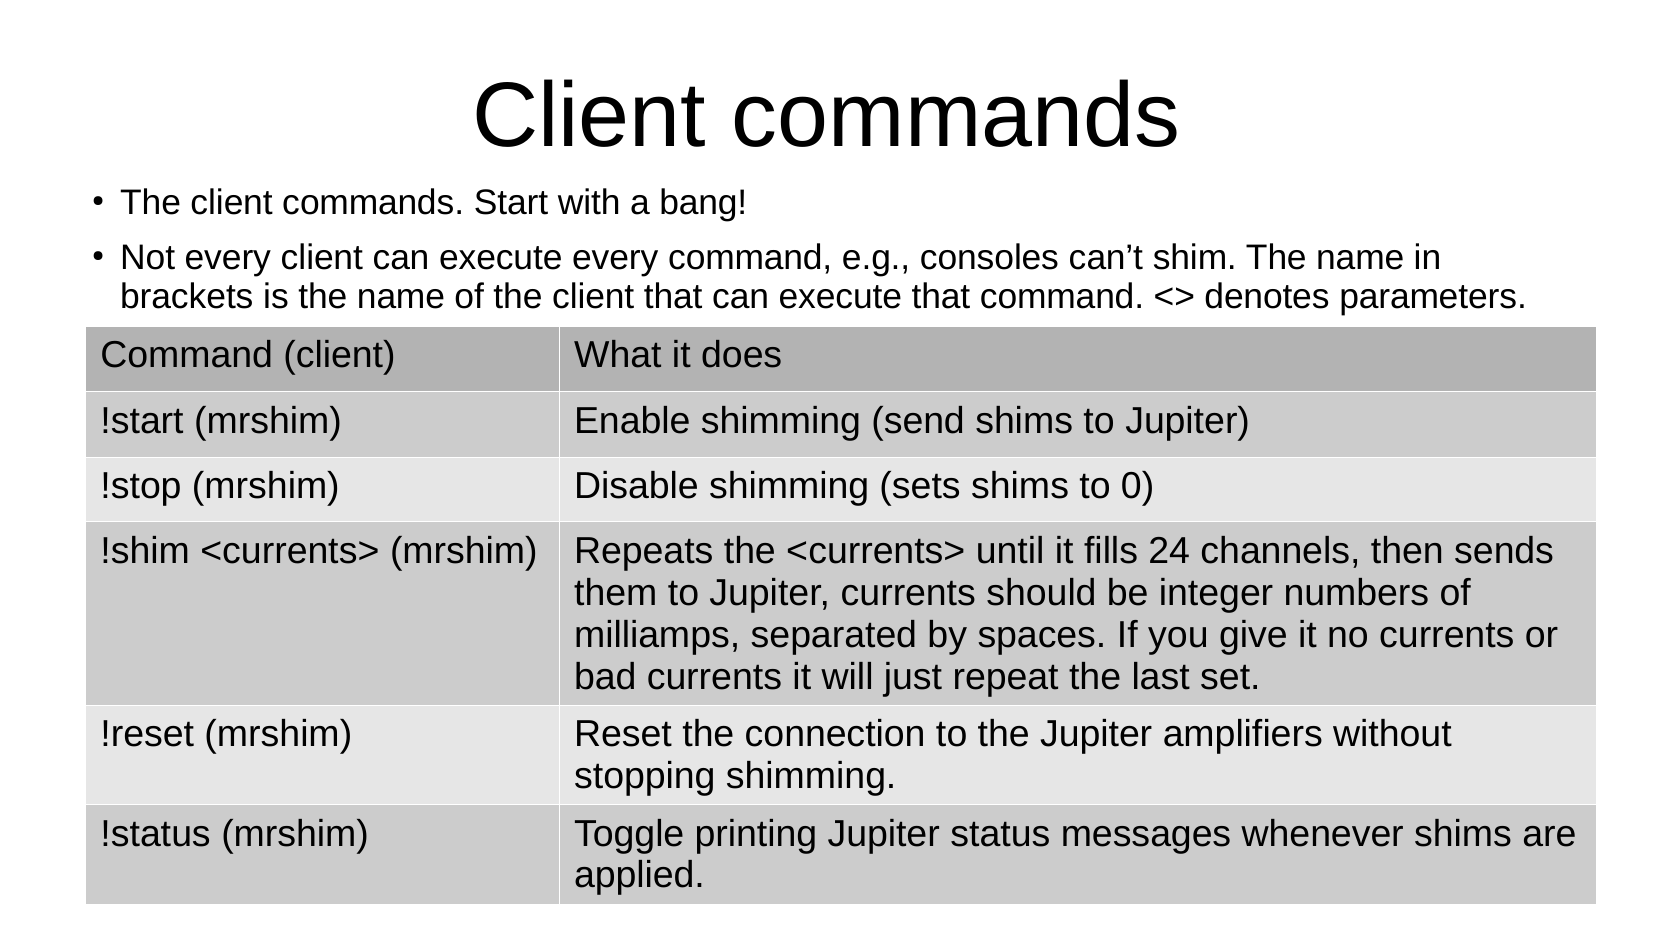

# Client commands
The client commands. Start with a bang!
Not every client can execute every command, e.g., consoles can’t shim. The name in brackets is the name of the client that can execute that command. <> denotes parameters.
| Command (client) | What it does |
| --- | --- |
| !start (mrshim) | Enable shimming (send shims to Jupiter) |
| !stop (mrshim) | Disable shimming (sets shims to 0) |
| !shim <currents> (mrshim) | Repeats the <currents> until it fills 24 channels, then sends them to Jupiter, currents should be integer numbers of milliamps, separated by spaces. If you give it no currents or bad currents it will just repeat the last set. |
| !reset (mrshim) | Reset the connection to the Jupiter amplifiers without stopping shimming. |
| !status (mrshim) | Toggle printing Jupiter status messages whenever shims are applied. |